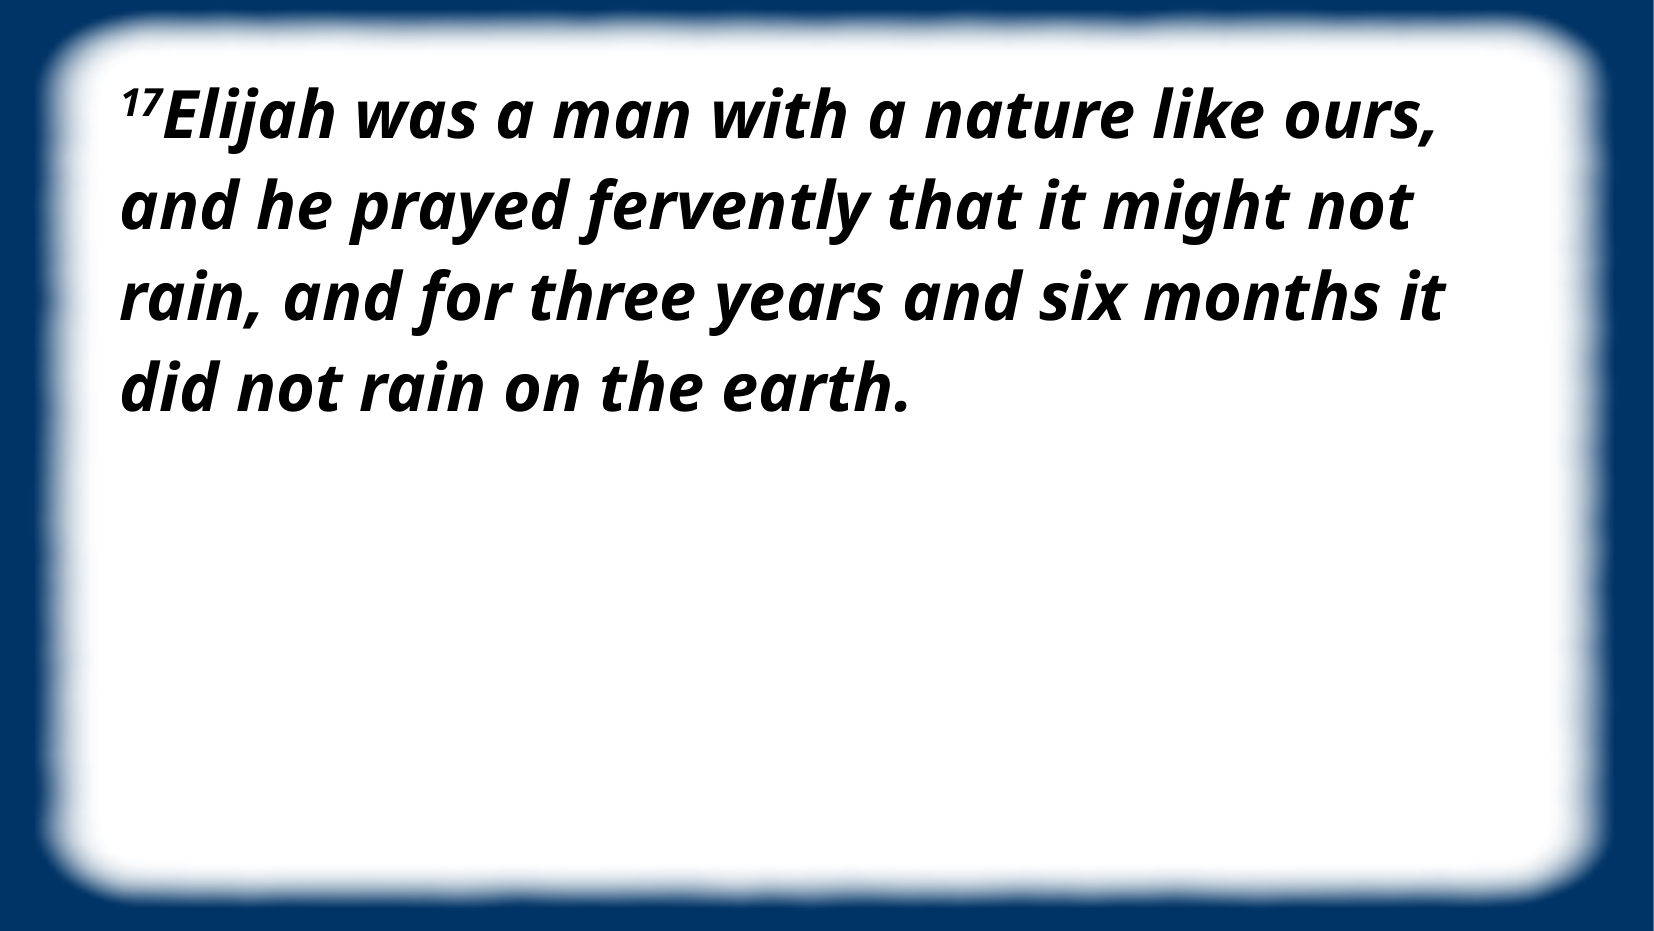

17Elijah was a man with a nature like ours, and he prayed fervently that it might not rain, and for three years and six months it did not rain on the earth.